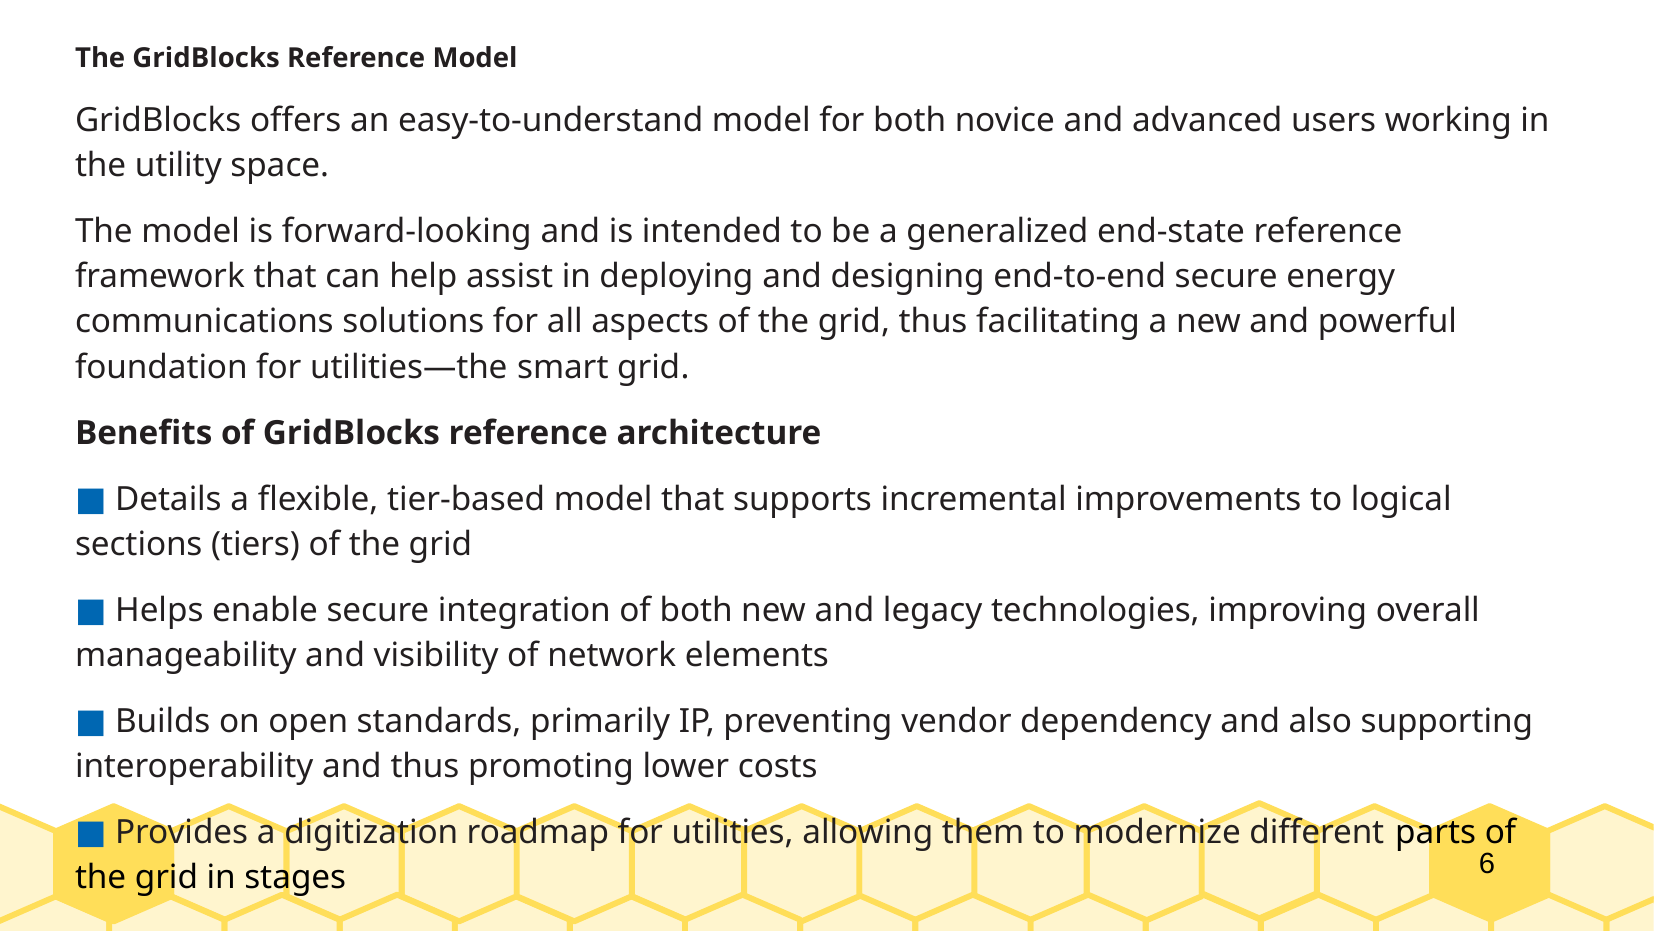

# The GridBlocks Reference Model
GridBlocks offers an easy-to-understand model for both novice and advanced users working in the utility space.
The model is forward-looking and is intended to be a generalized end-state reference framework that can help assist in deploying and designing end-to-end secure energy communications solutions for all aspects of the grid, thus facilitating a new and powerful foundation for utilities—the smart grid.
Benefits of GridBlocks reference architecture
■ Details a flexible, tier-based model that supports incremental improvements to logical sections (tiers) of the grid
■ Helps enable secure integration of both new and legacy technologies, improving overall manageability and visibility of network elements
■ Builds on open standards, primarily IP, preventing vendor dependency and also supporting interoperability and thus promoting lower costs
■ Provides a digitization roadmap for utilities, allowing them to modernize different parts of the grid in stages